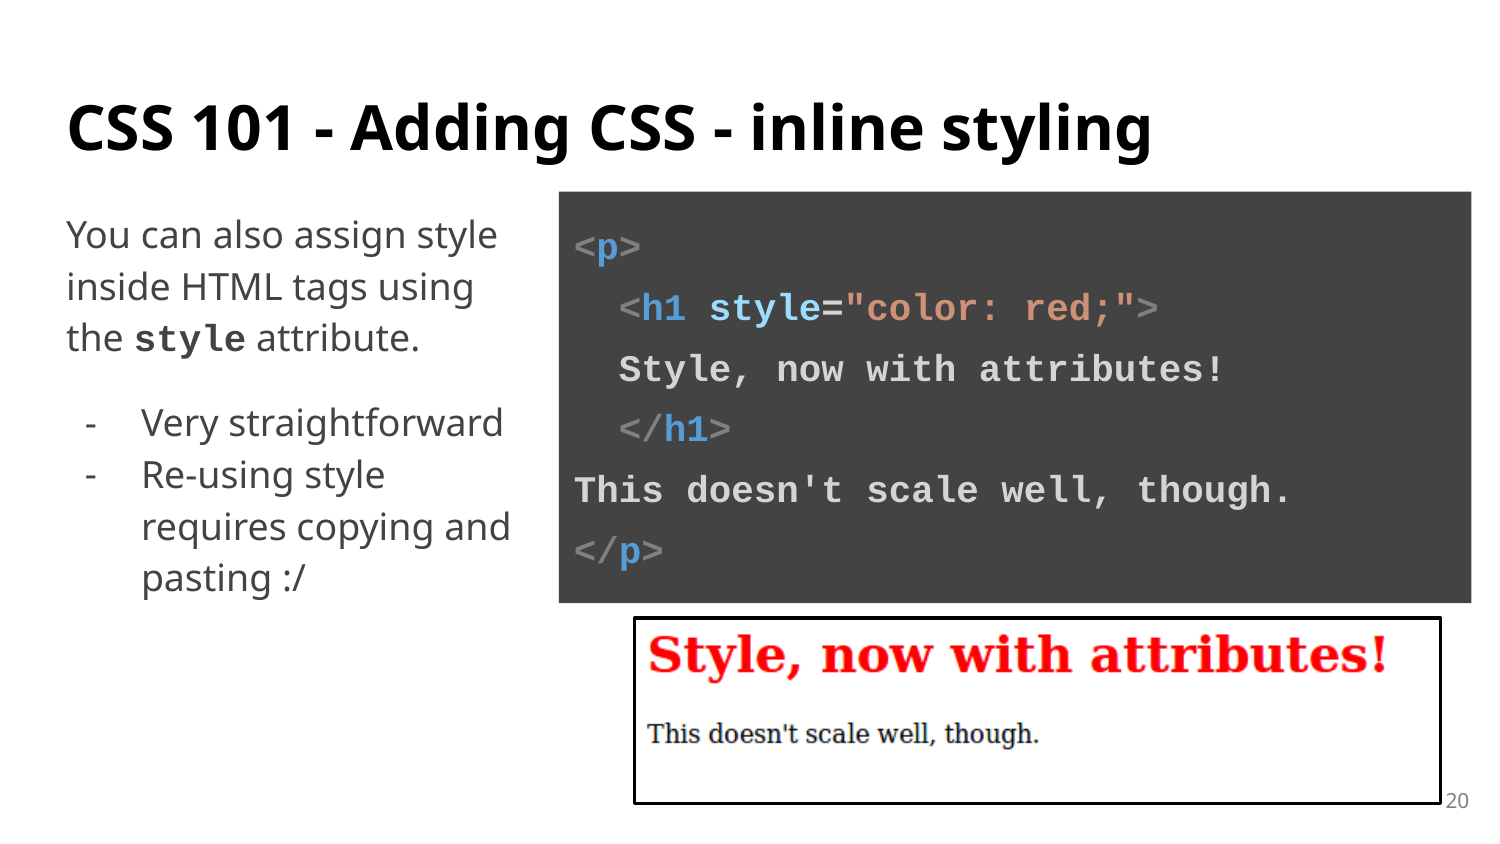

# CSS 101 - Adding CSS - inline styling
You can also assign style inside HTML tags using the style attribute.
Very straightforward
Re-using style requires copying and pasting :/
<p>
 <h1 style="color: red;">
 Style, now with attributes!
 </h1>
This doesn't scale well, though.
</p>